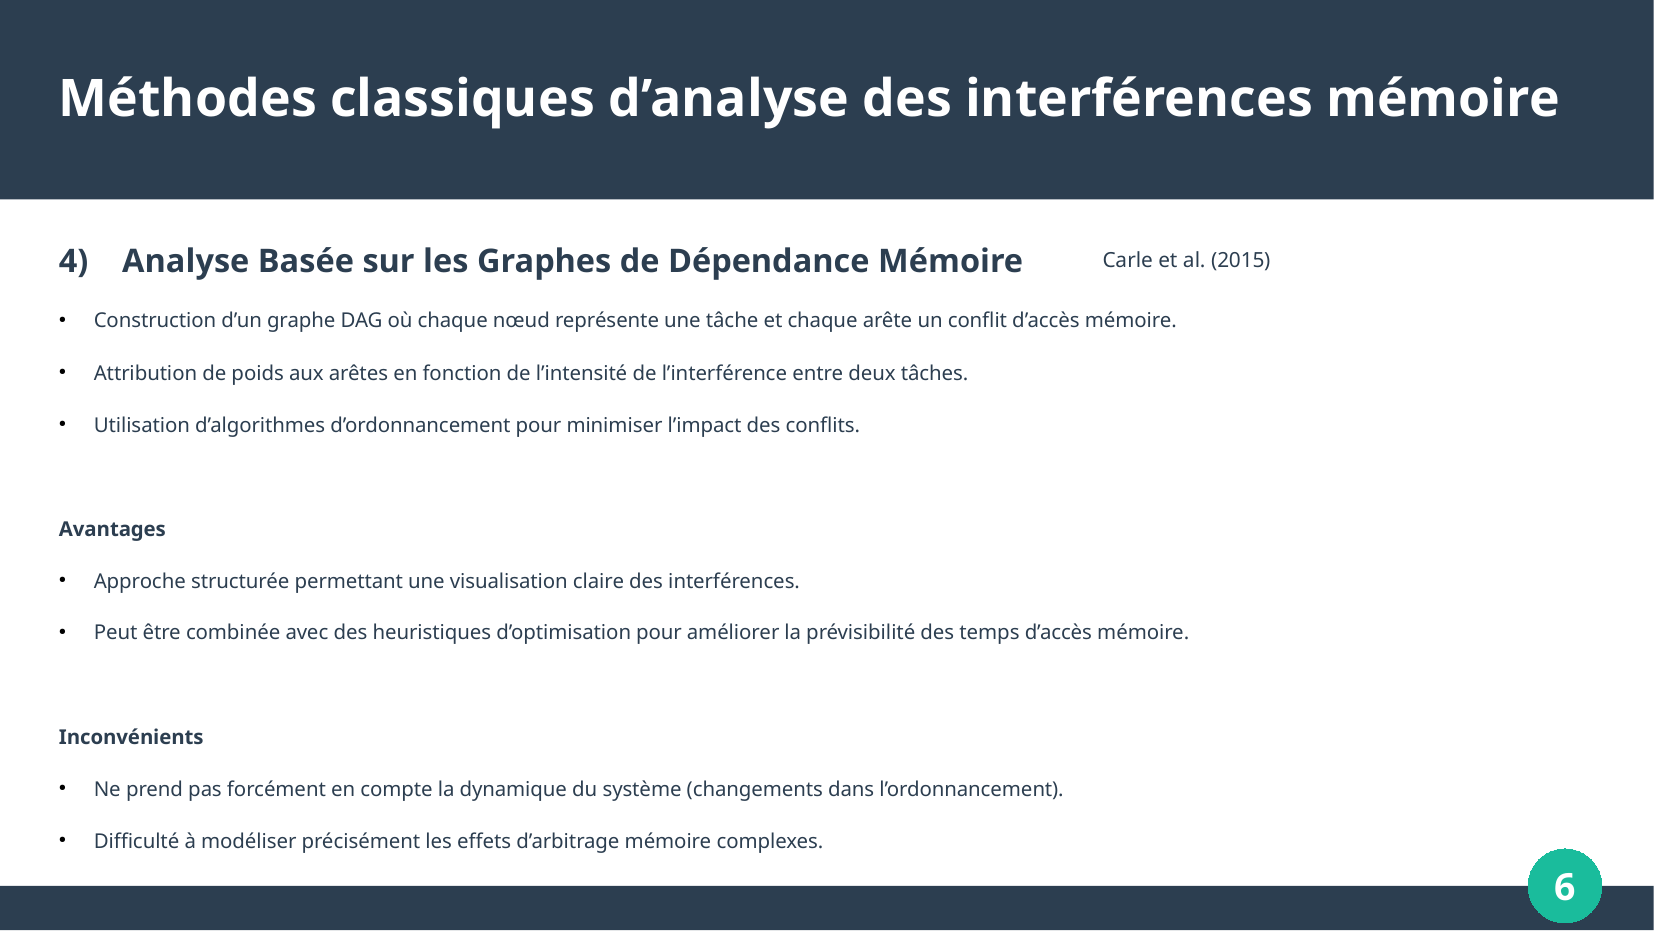

# Méthodes classiques d’analyse des interférences mémoire
4) Analyse Basée sur les Graphes de Dépendance Mémoire
Construction d’un graphe DAG où chaque nœud représente une tâche et chaque arête un conflit d’accès mémoire.
Attribution de poids aux arêtes en fonction de l’intensité de l’interférence entre deux tâches.
Utilisation d’algorithmes d’ordonnancement pour minimiser l’impact des conflits.
Avantages
Approche structurée permettant une visualisation claire des interférences.
Peut être combinée avec des heuristiques d’optimisation pour améliorer la prévisibilité des temps d’accès mémoire.
Inconvénients
Ne prend pas forcément en compte la dynamique du système (changements dans l’ordonnancement).
Difficulté à modéliser précisément les effets d’arbitrage mémoire complexes.
Carle et al. (2015)
6